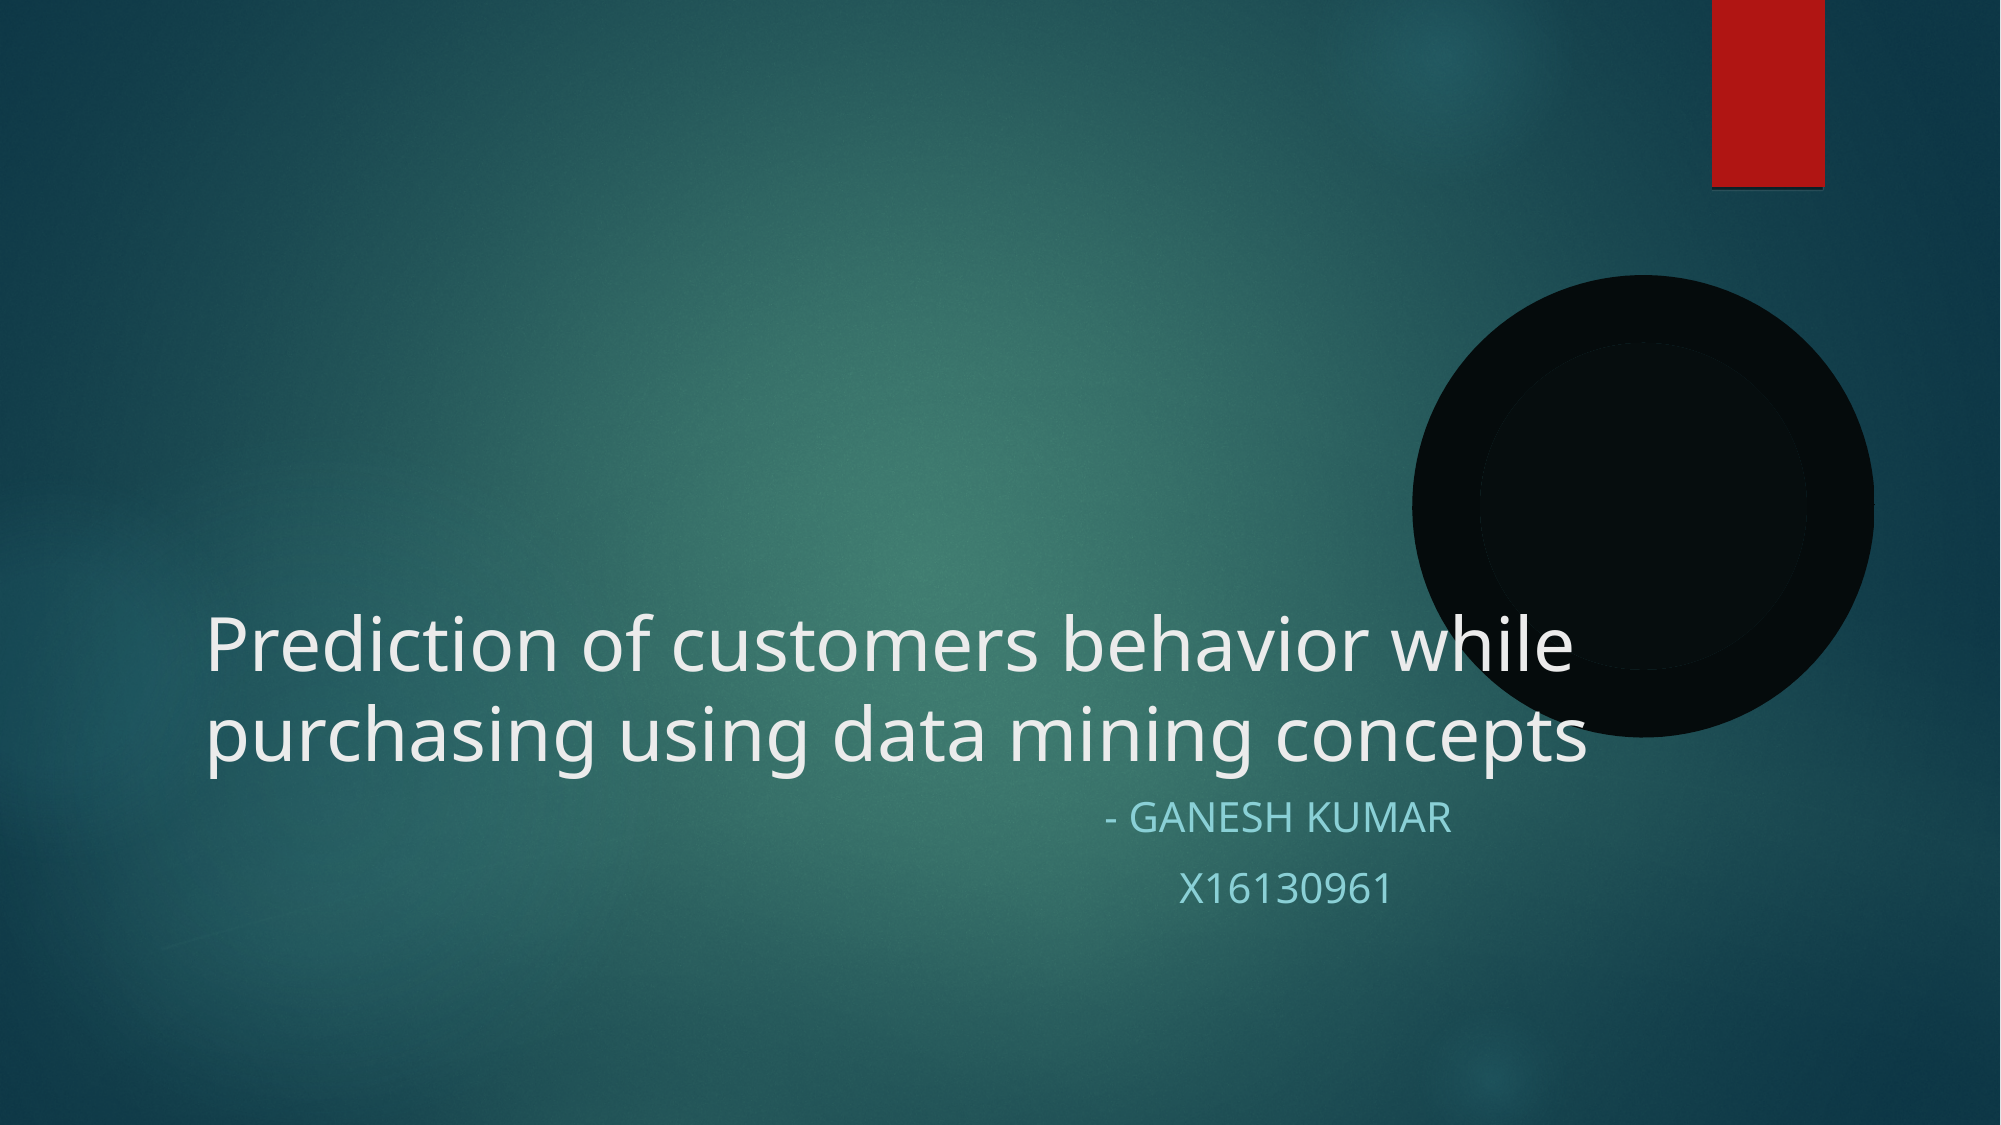

# Prediction of customers behavior while purchasing using data mining concepts
												- Ganesh kumar
													x16130961